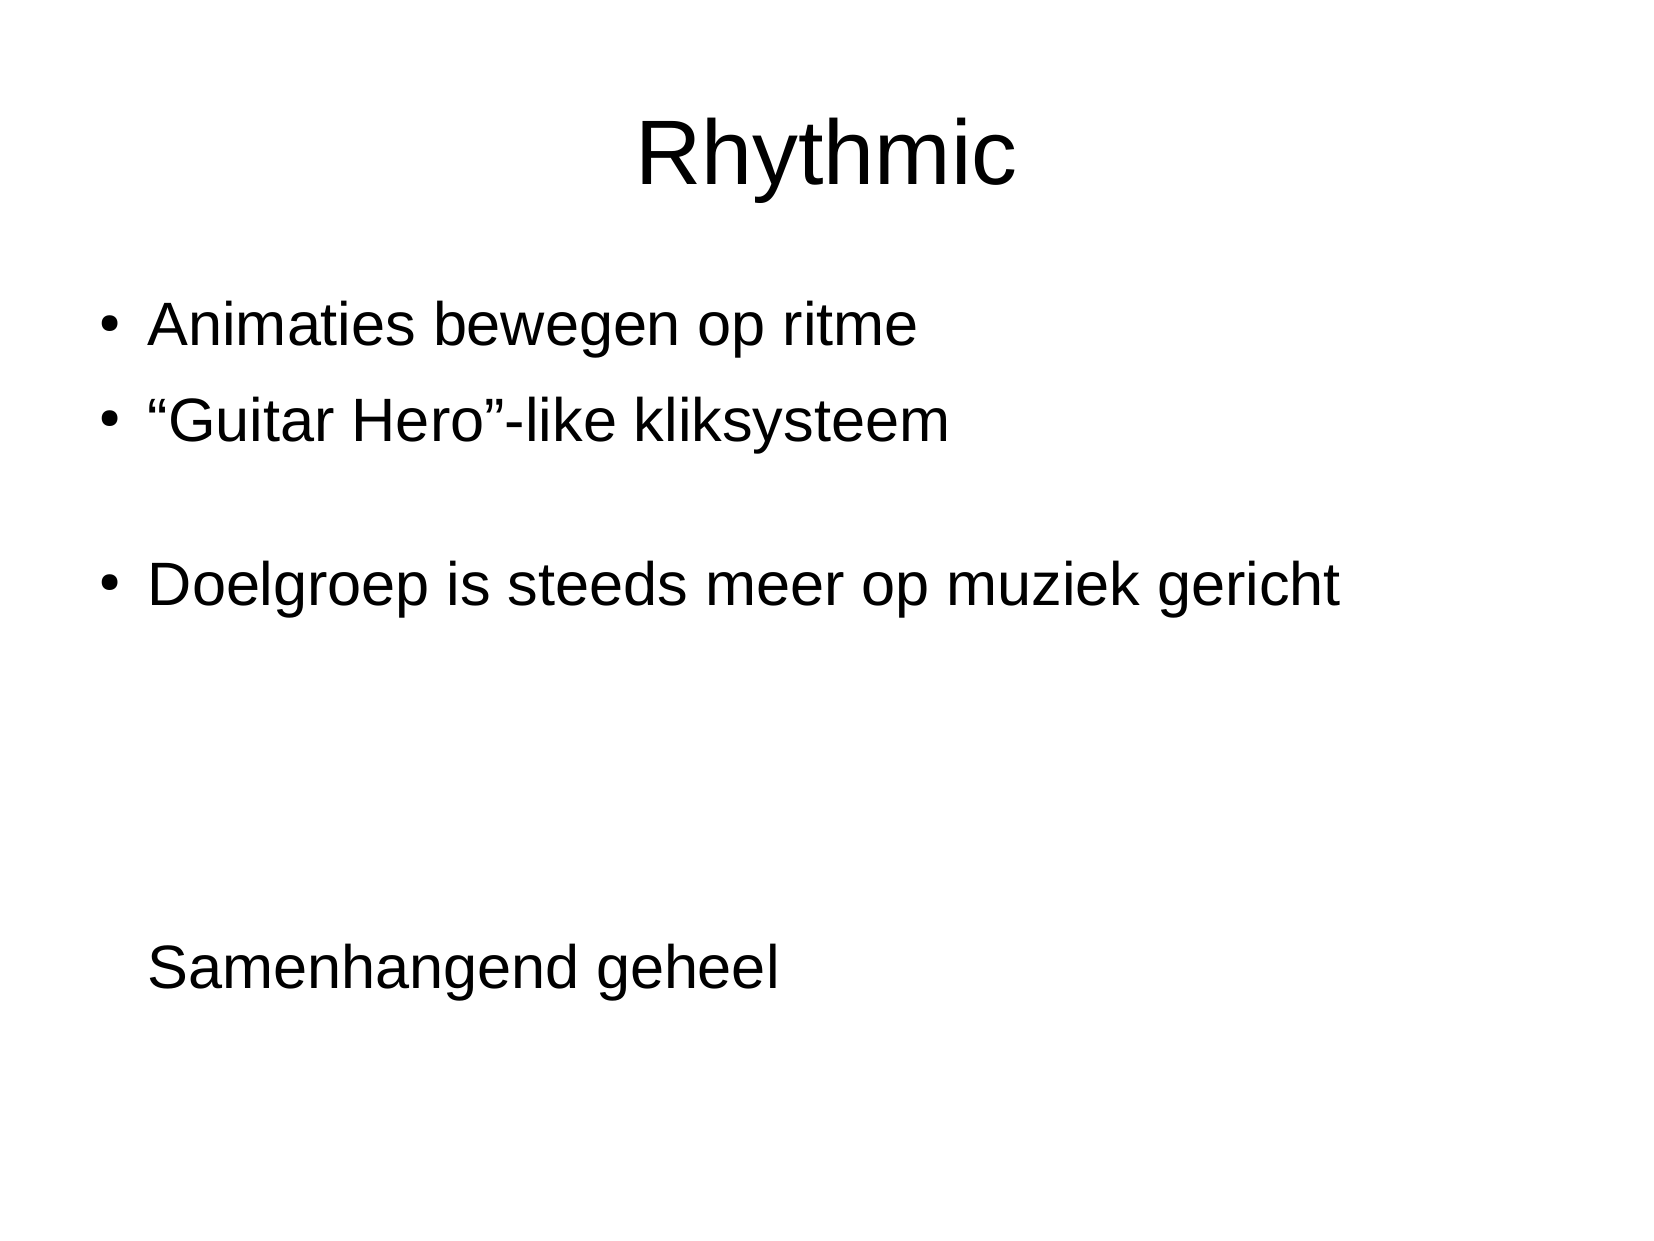

# Rhythmic
Animaties bewegen op ritme
“Guitar Hero”-like kliksysteem
Doelgroep is steeds meer op muziek gericht
Samenhangend geheel